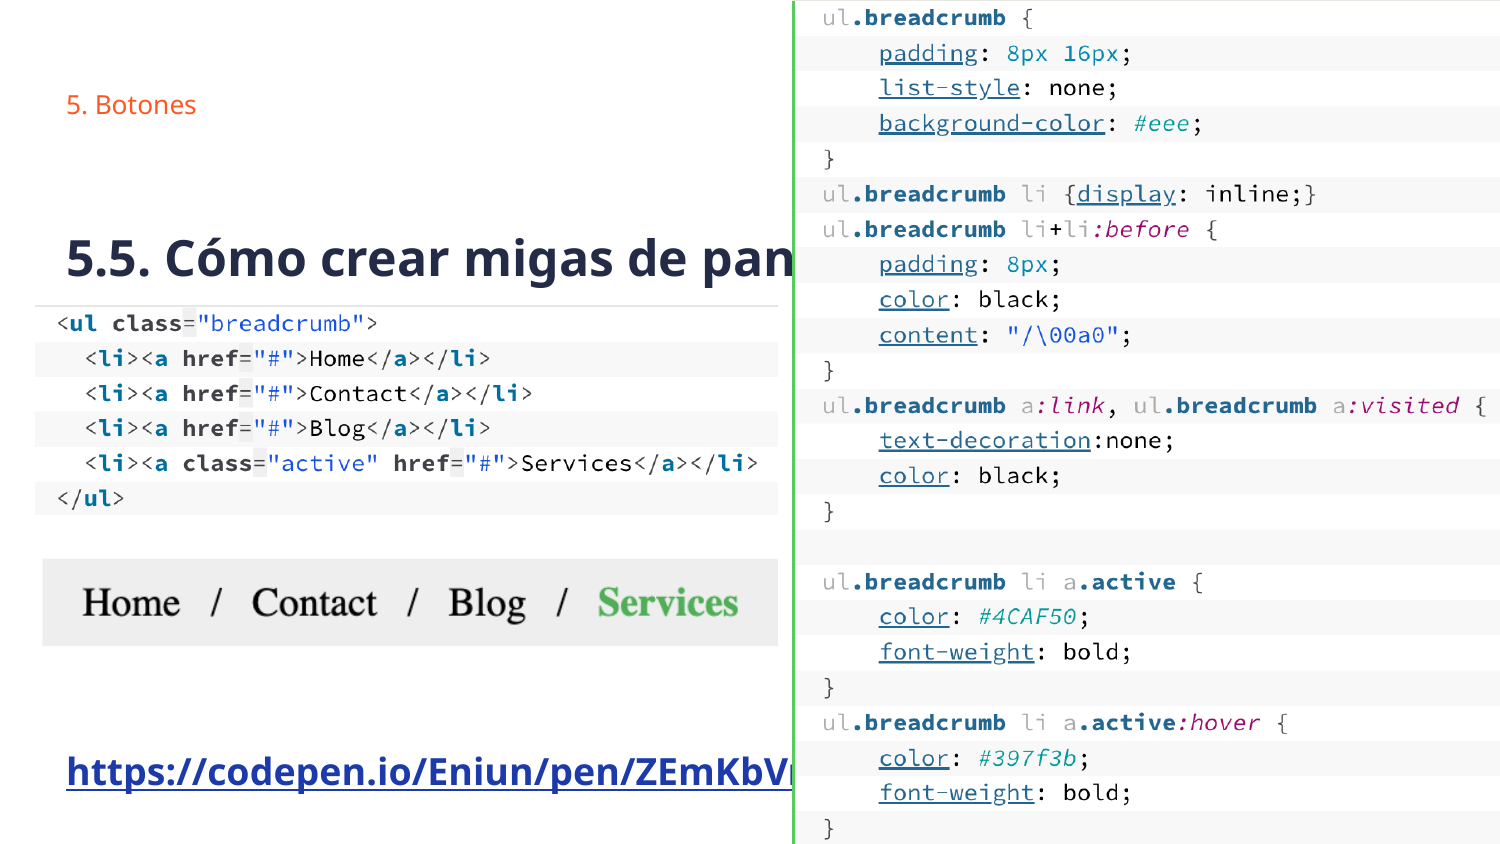

# 5. Botones
5.5. Cómo crear migas de pan
https://codepen.io/Eniun/pen/ZEmKbVm